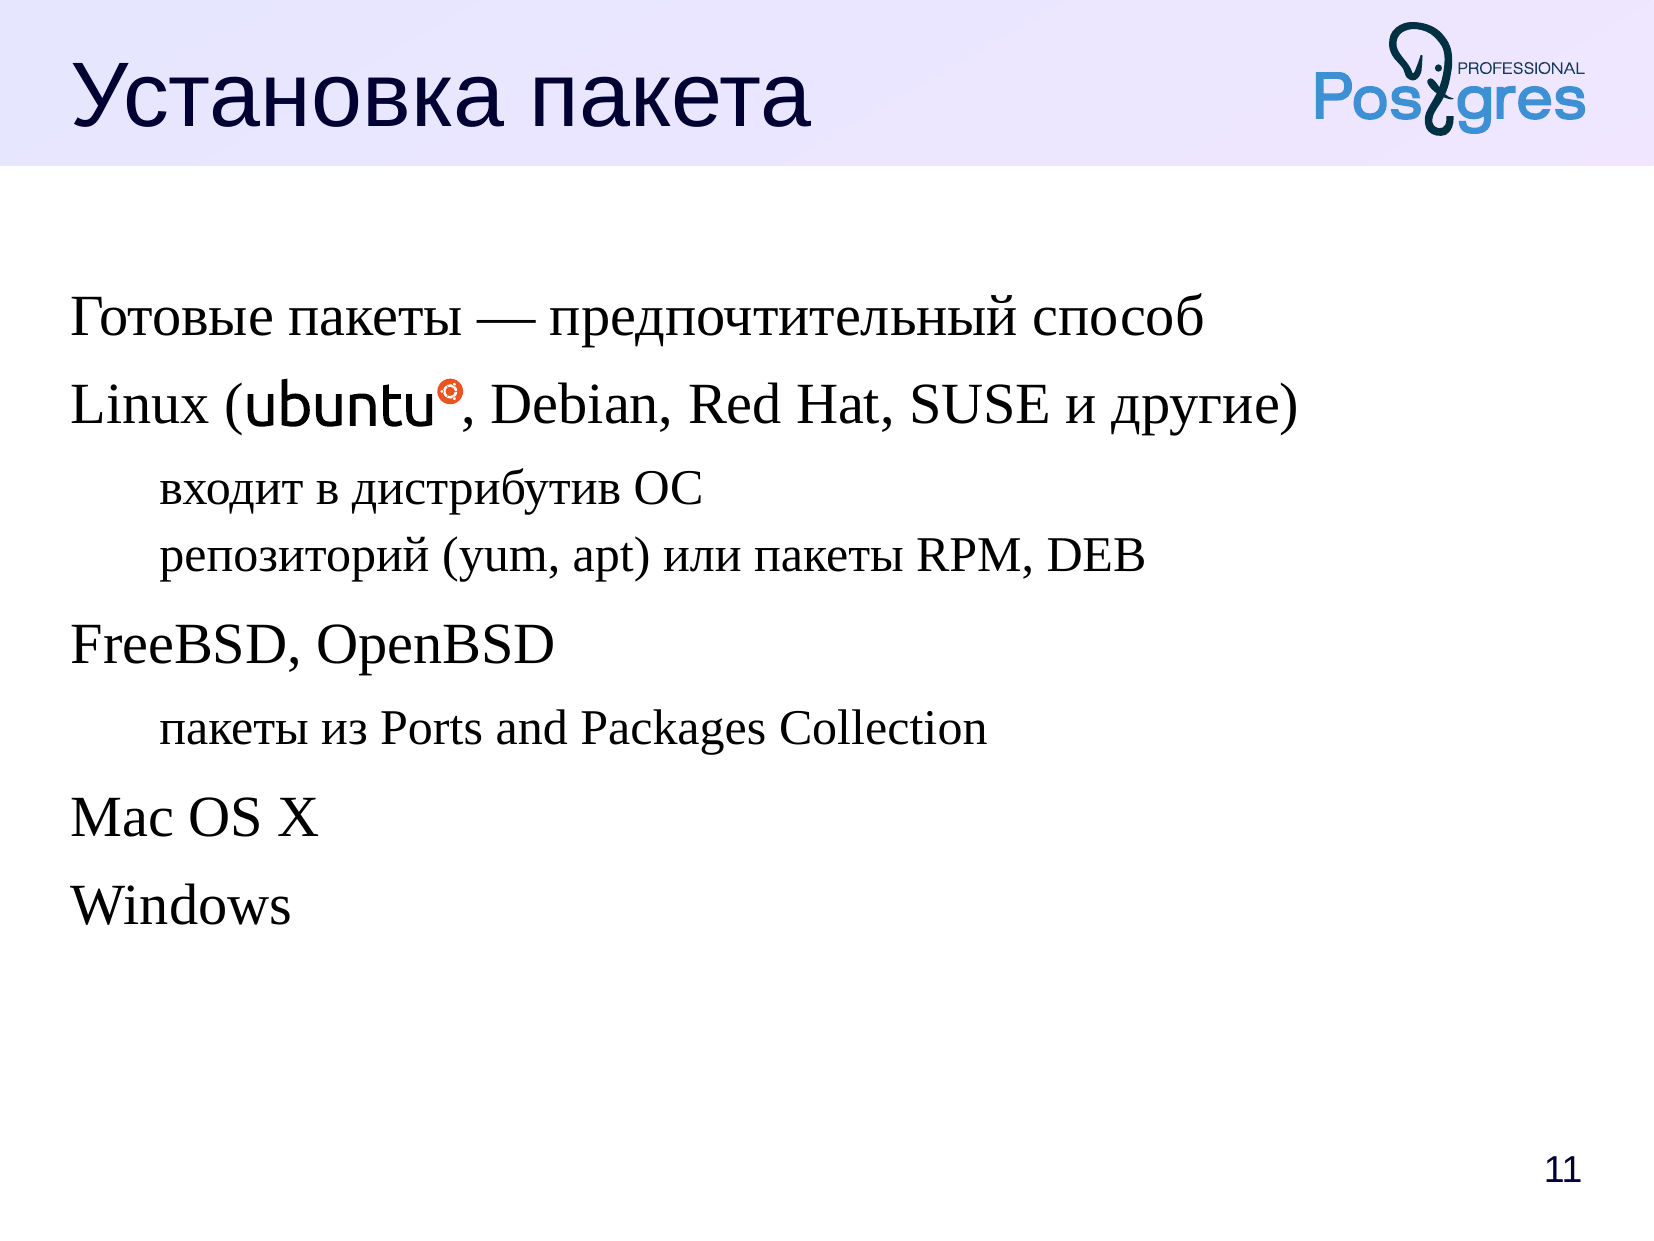

# Установка пакета
Готовые пакеты — предпочтительный способ
Linux ( , Debian, Red Hat, SUSE и другие)
входит в дистрибутив ОС
репозиторий (yum, apt) или пакеты RPM, DEB
FreeBSD, OpenBSD
пакеты из Ports and Packages Collection
Mac OS X
Windows